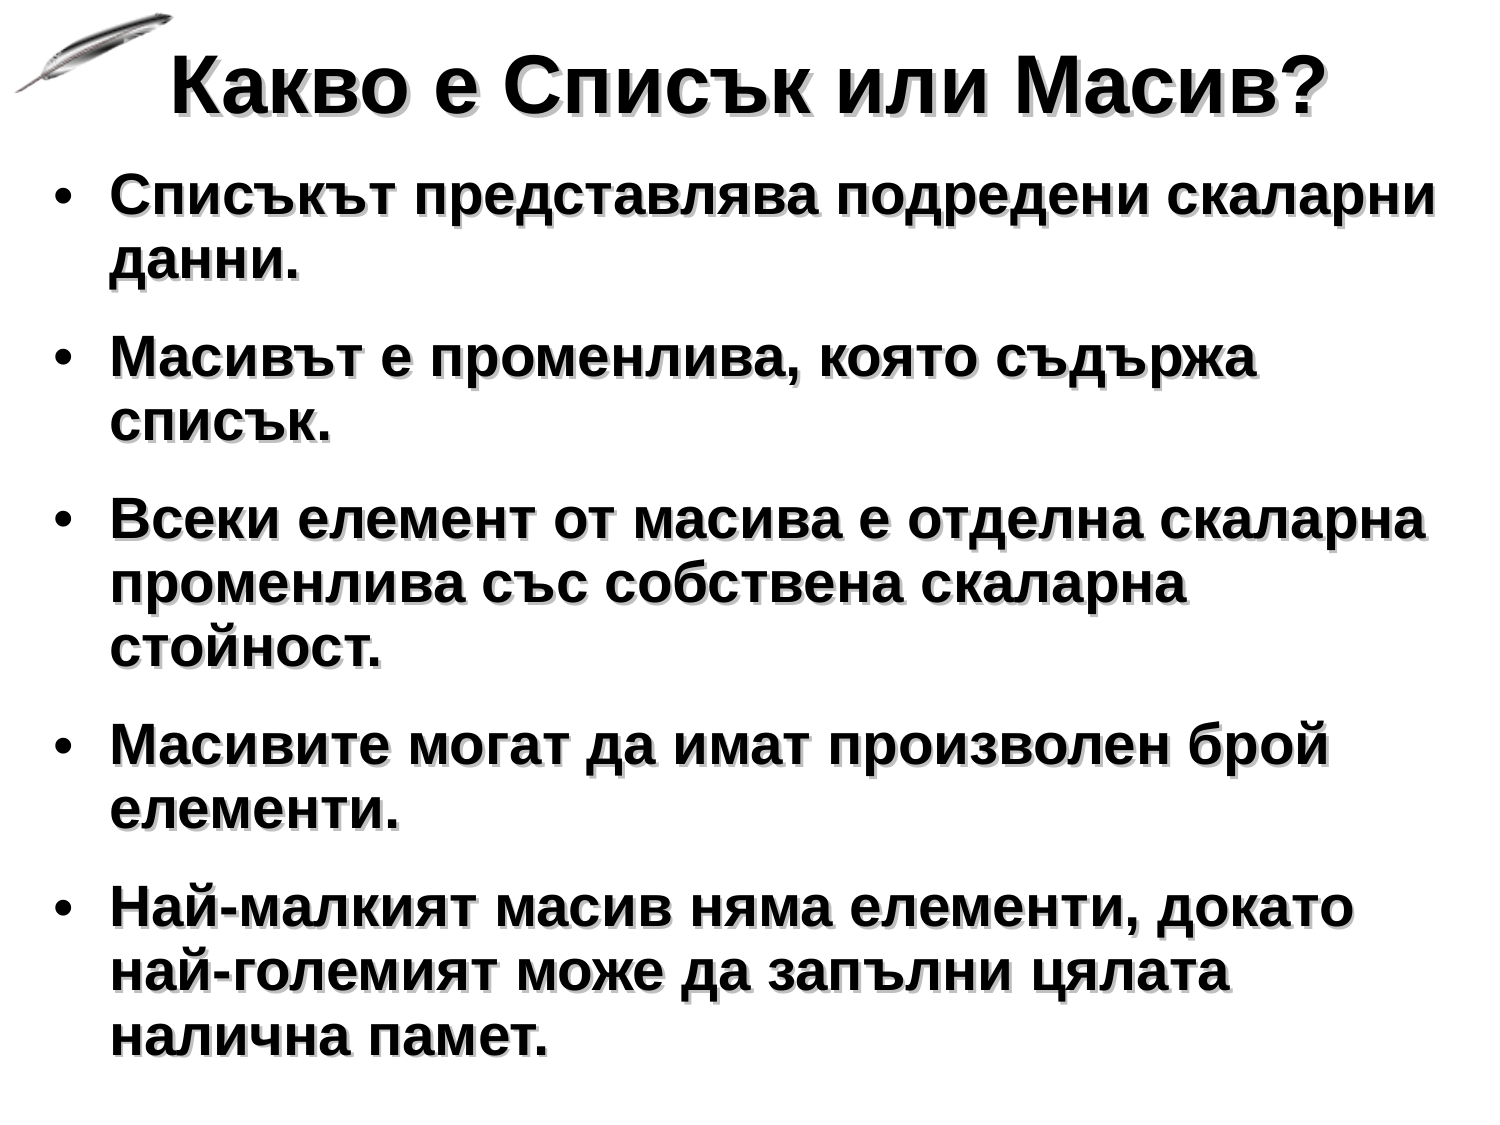

# Какво е Списък или Масив?
Списъкът представлява подредени скаларни данни.
Масивът e променлива, която съдържа списък.
Всеки елемент от масива е отделна скаларна променлива със собствена скаларна стойност.
Масивите могат да имат произволен брой елементи.
Най-малкият масив няма елементи, докато най-големият може да запълни цялата налична памет.